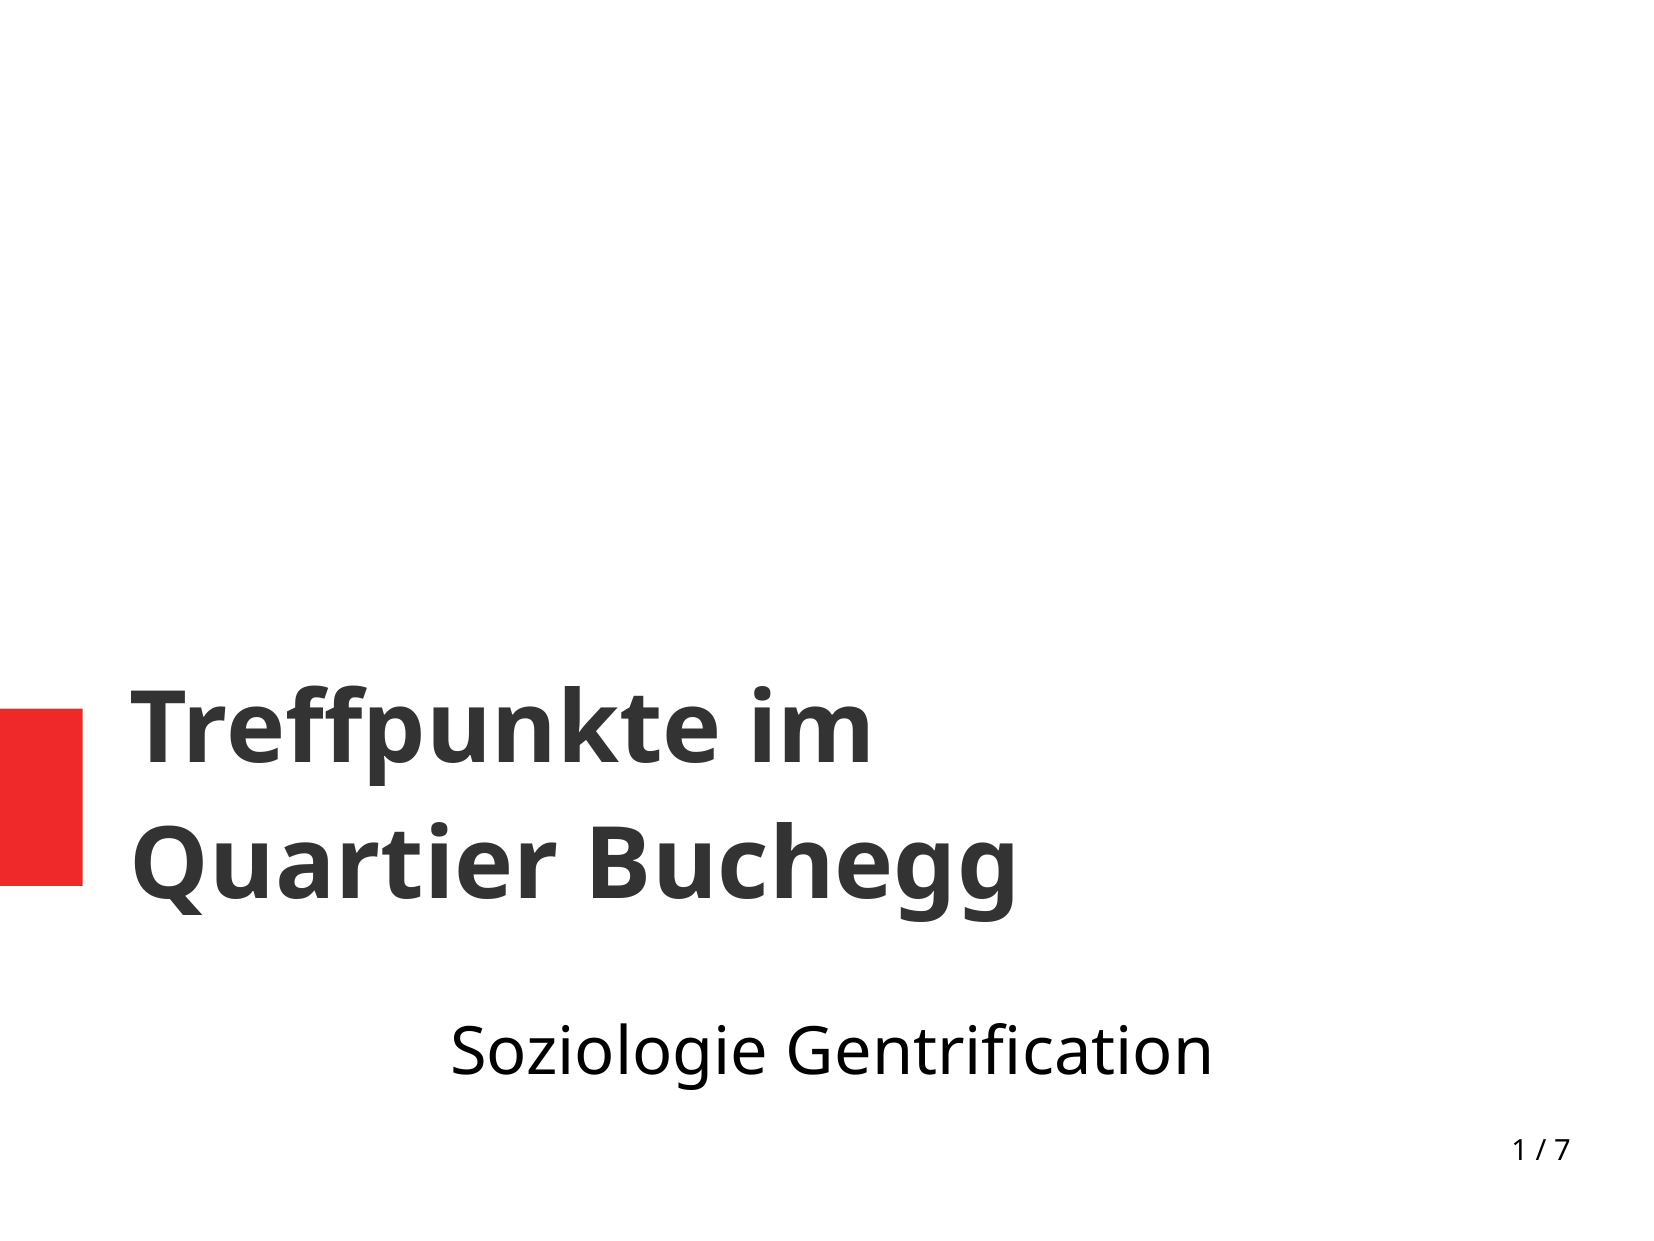

# Treffpunkte im Quartier Buchegg
Soziologie Gentrification
1